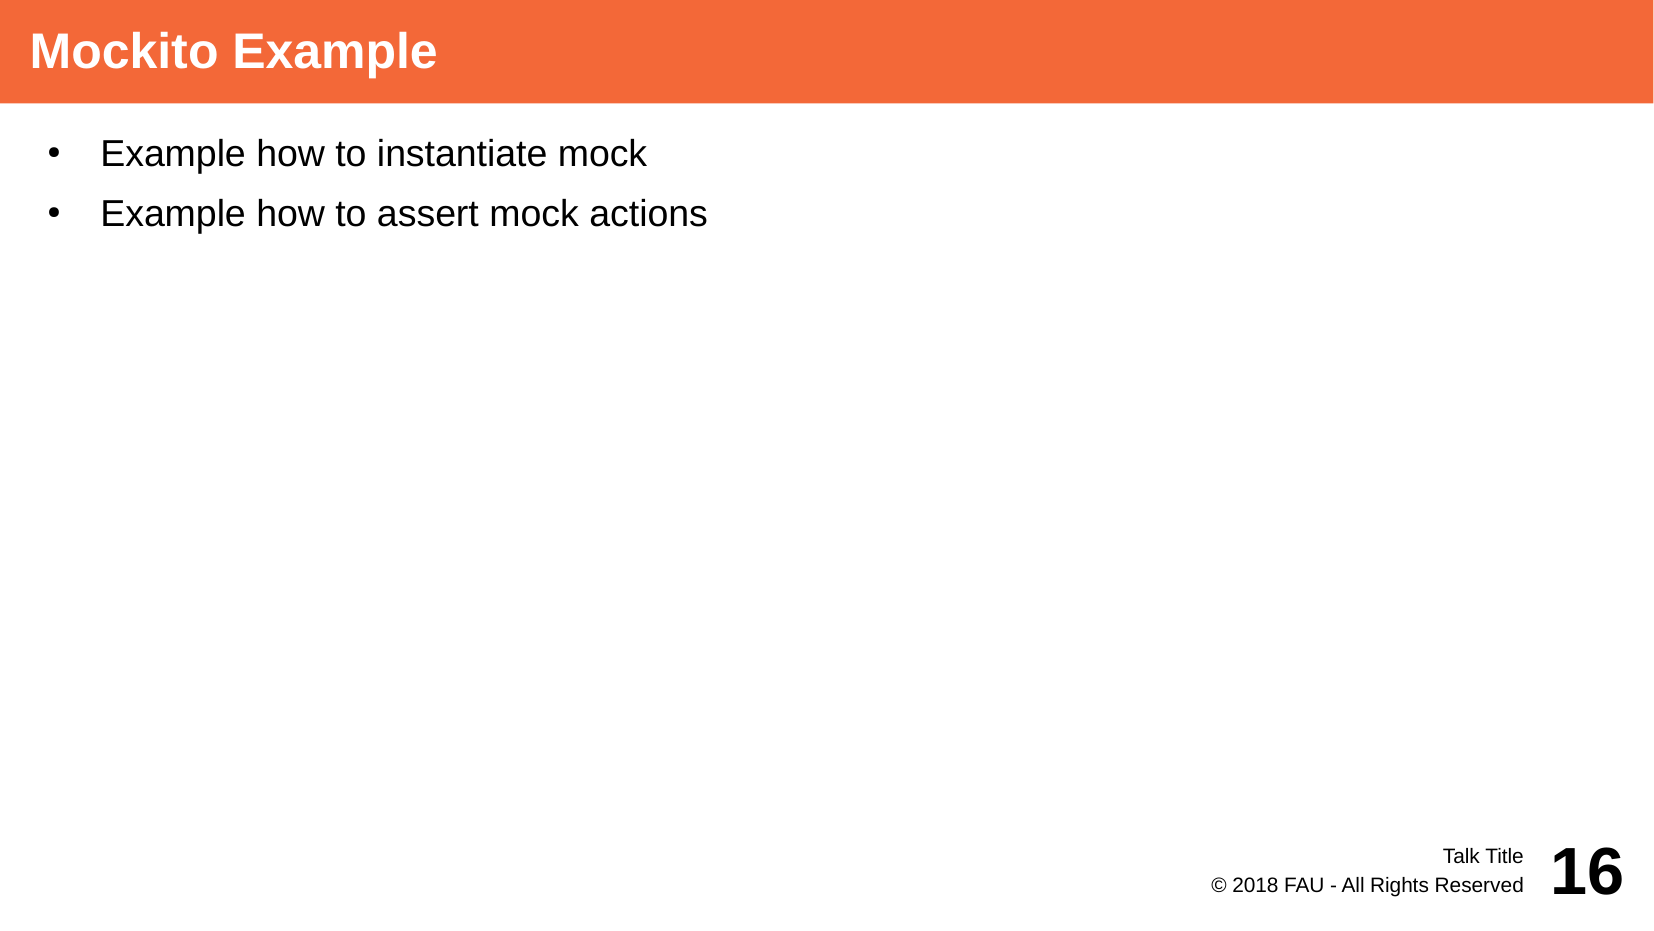

# Mockito Example
Example how to instantiate mock
Example how to assert mock actions
Talk Title
16
© 2018 FAU - All Rights Reserved